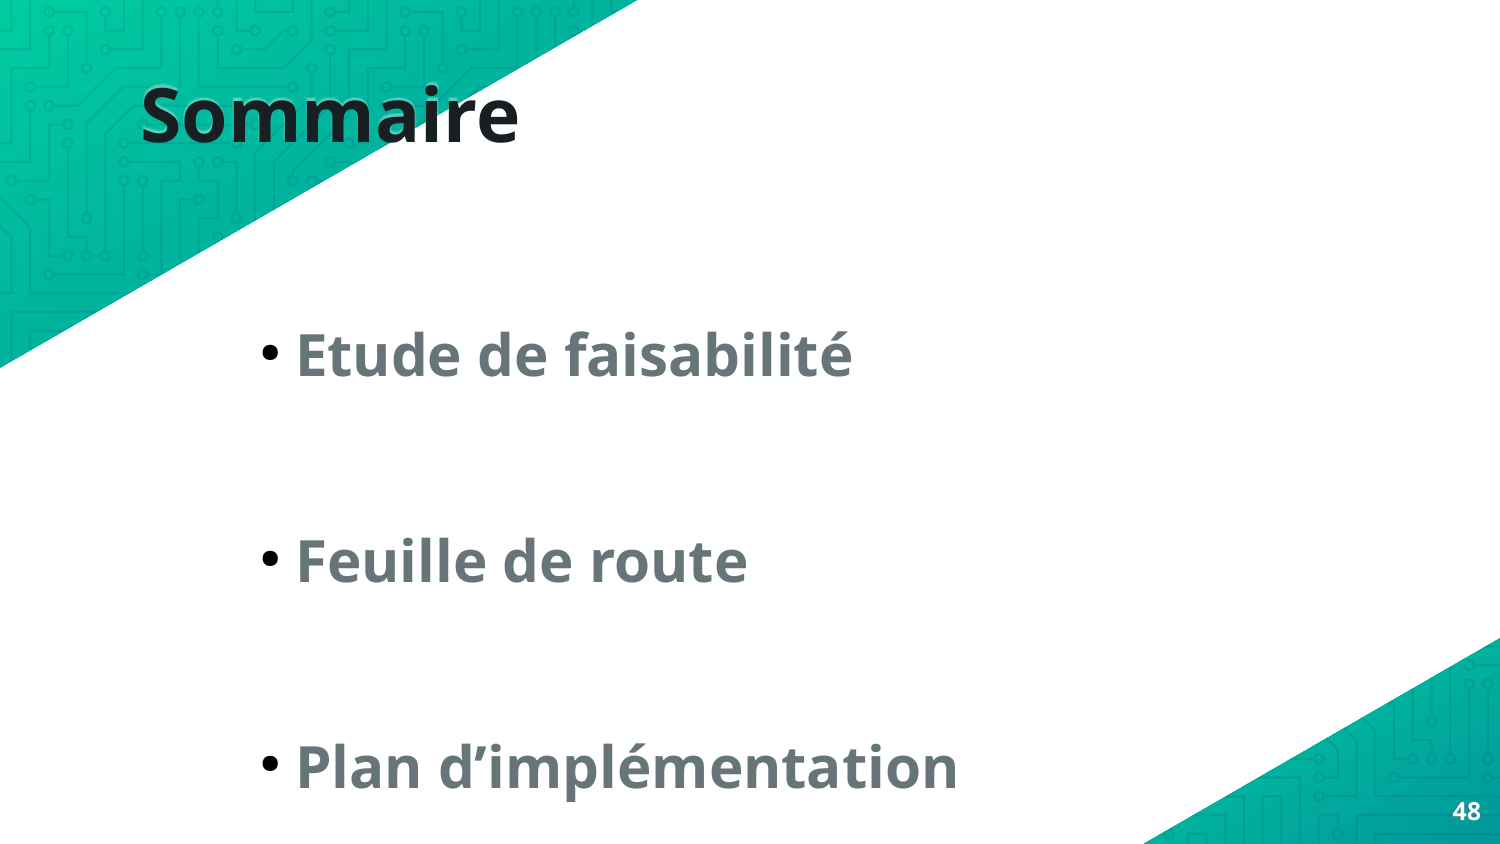

Sommaire
# Etude de faisabilité
Feuille de route
Plan d’implémentation